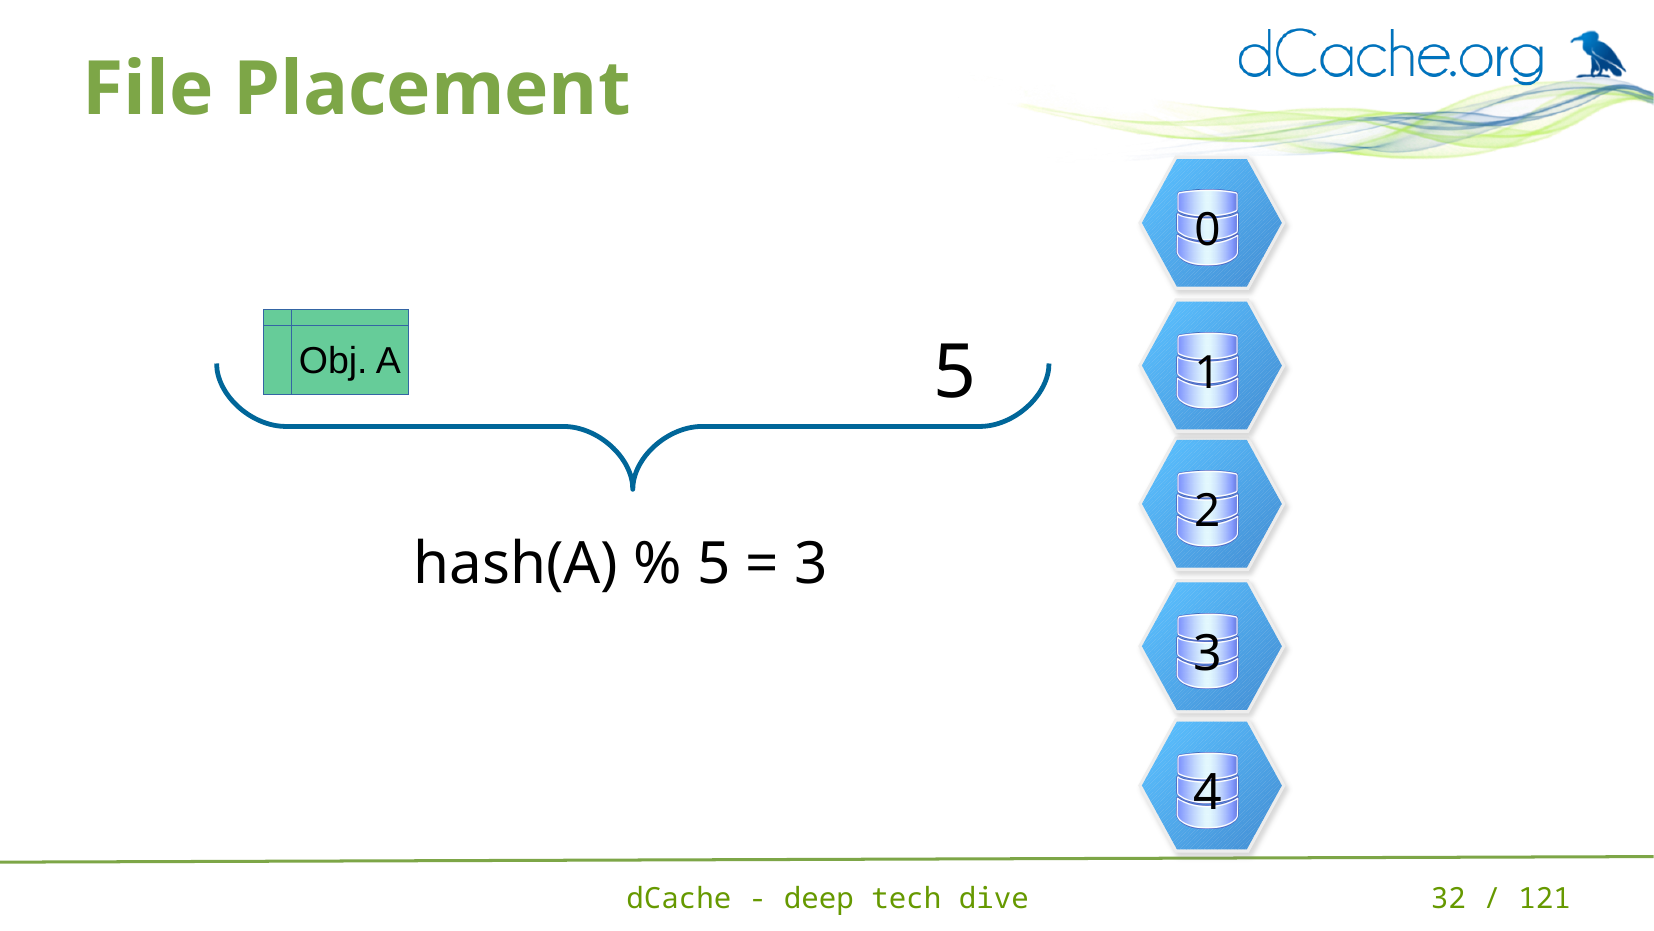

# File Placement
0
1
Obj. A
5
2
hash(A) % 5 = 3
3
4
dCache - deep tech dive
32